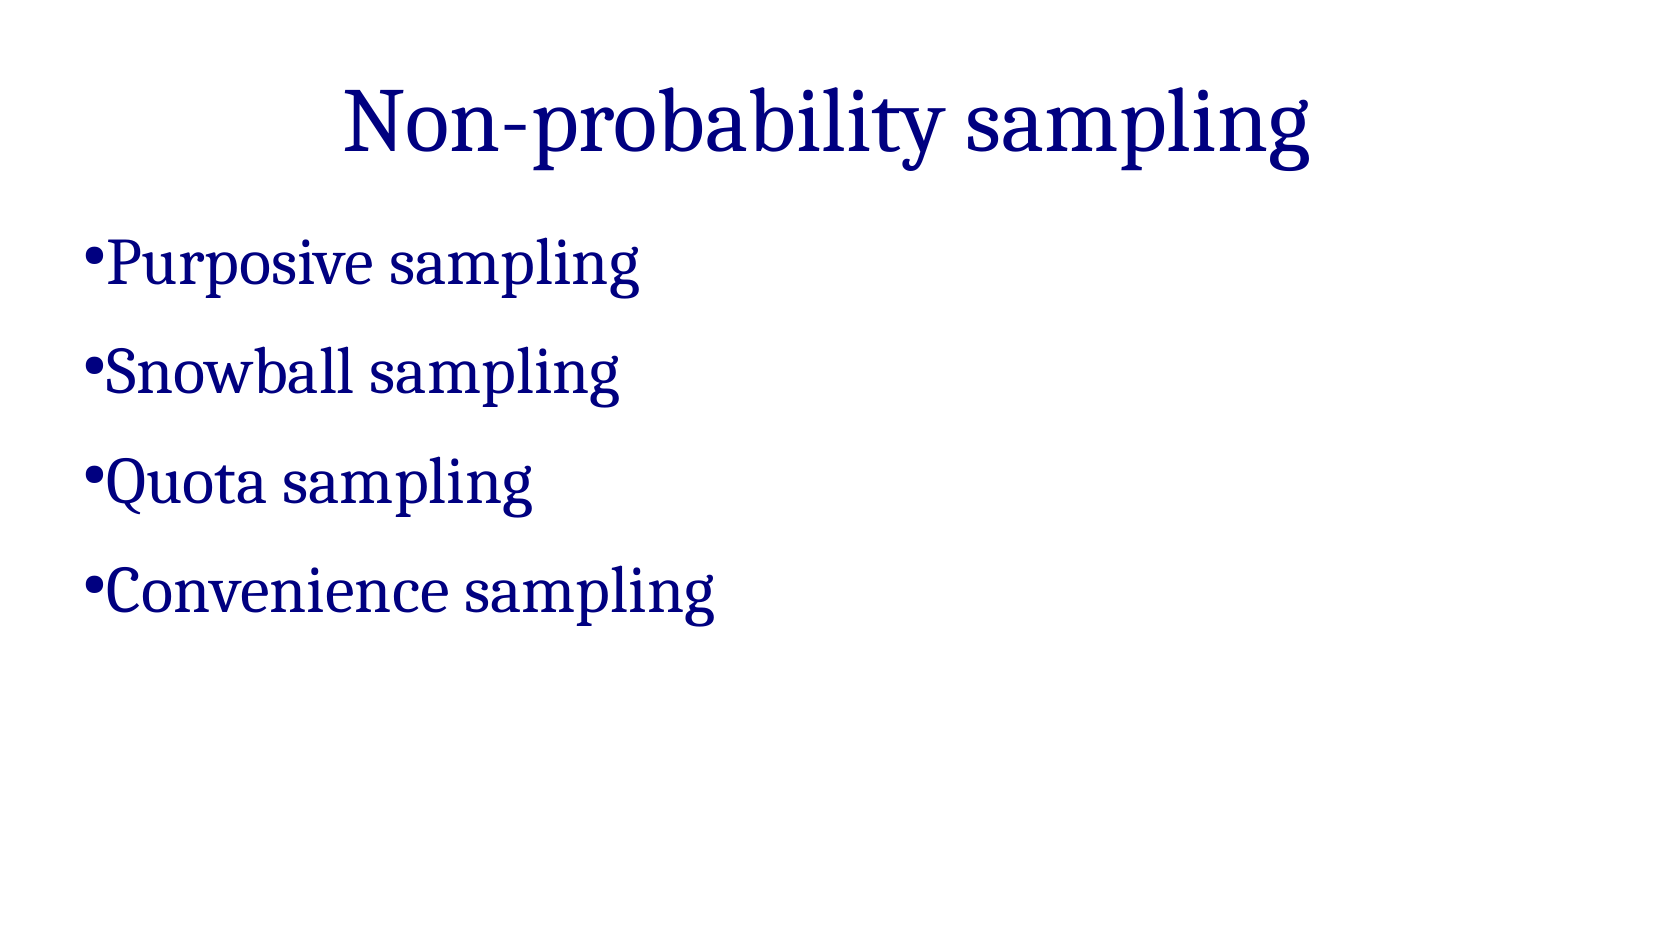

# Non-probability sampling
Purposive sampling
Snowball sampling
Quota sampling
Convenience sampling